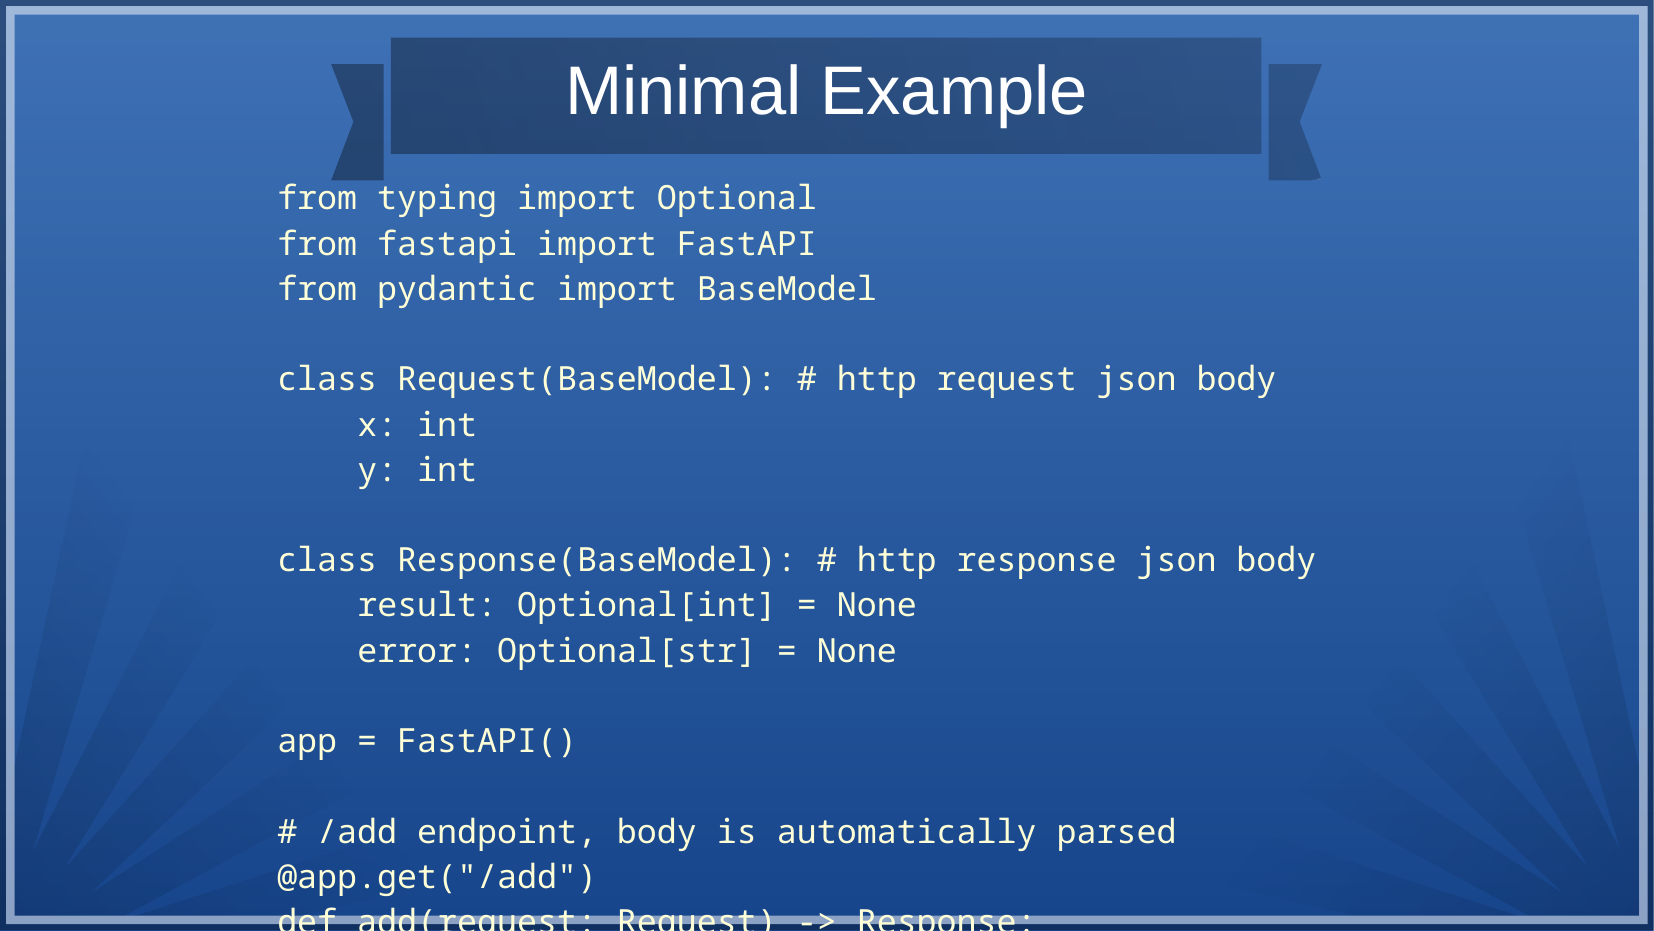

# Minimal Example
from typing import Optional
from fastapi import FastAPI
from pydantic import BaseModel
class Request(BaseModel): # http request json body
 x: int
 y: int
class Response(BaseModel): # http response json body
 result: Optional[int] = None
 error: Optional[str] = None
app = FastAPI()
# /add endpoint, body is automatically parsed
@app.get("/add")
def add(request: Request) -> Response:
 return Response(request.x + request.y)